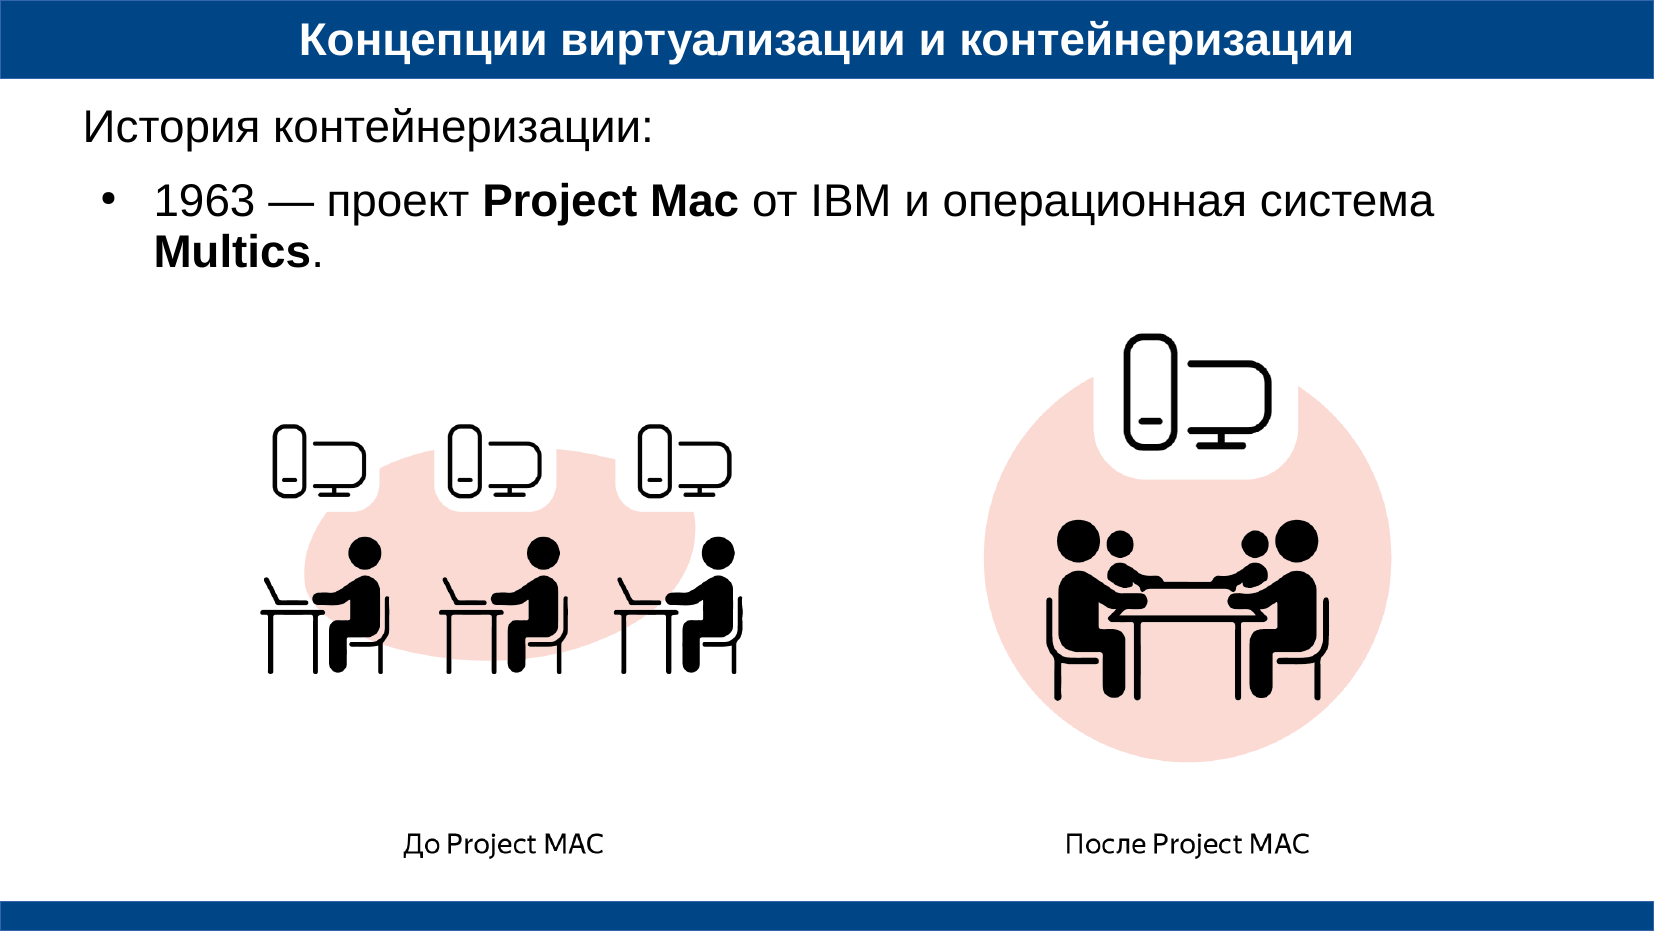

# Концепции виртуализации и контейнеризации
История контейнеризации:
1963 — проект Project Mac от IBM и операционная система Multics.